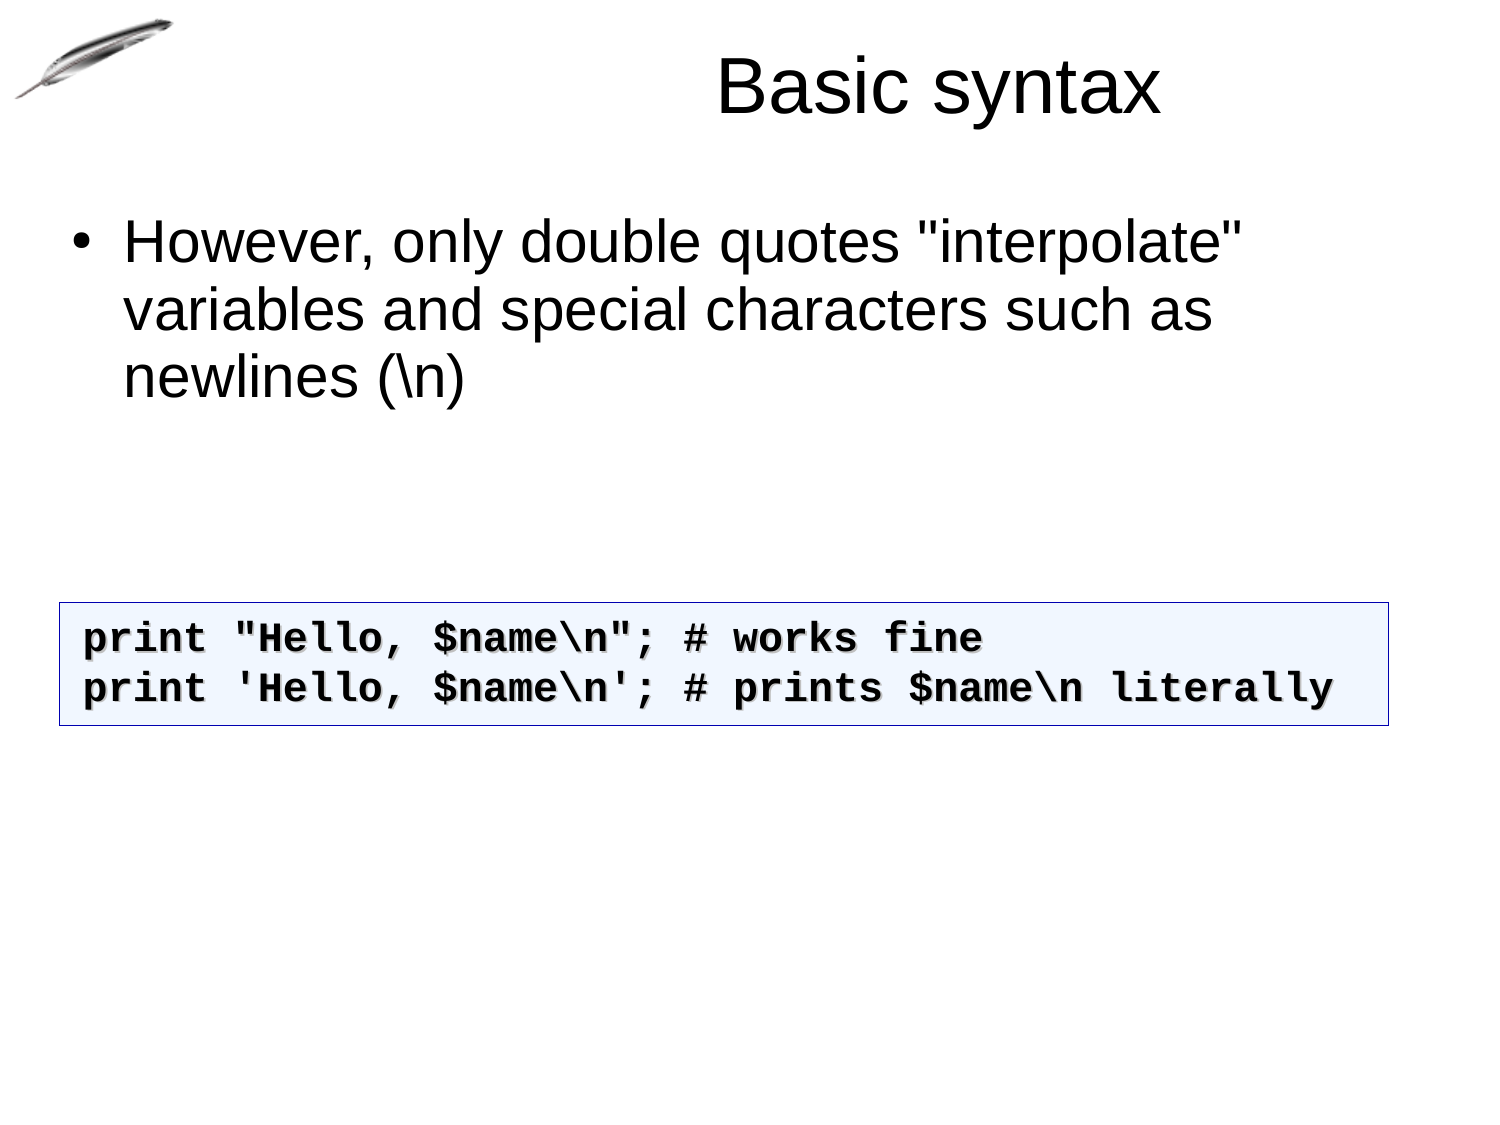

# Basic syntax
However, only double quotes "interpolate" variables and special characters such as newlines (\n)
print "Hello, $name\n"; # works fine
print 'Hello, $name\n'; # prints $name\n literally